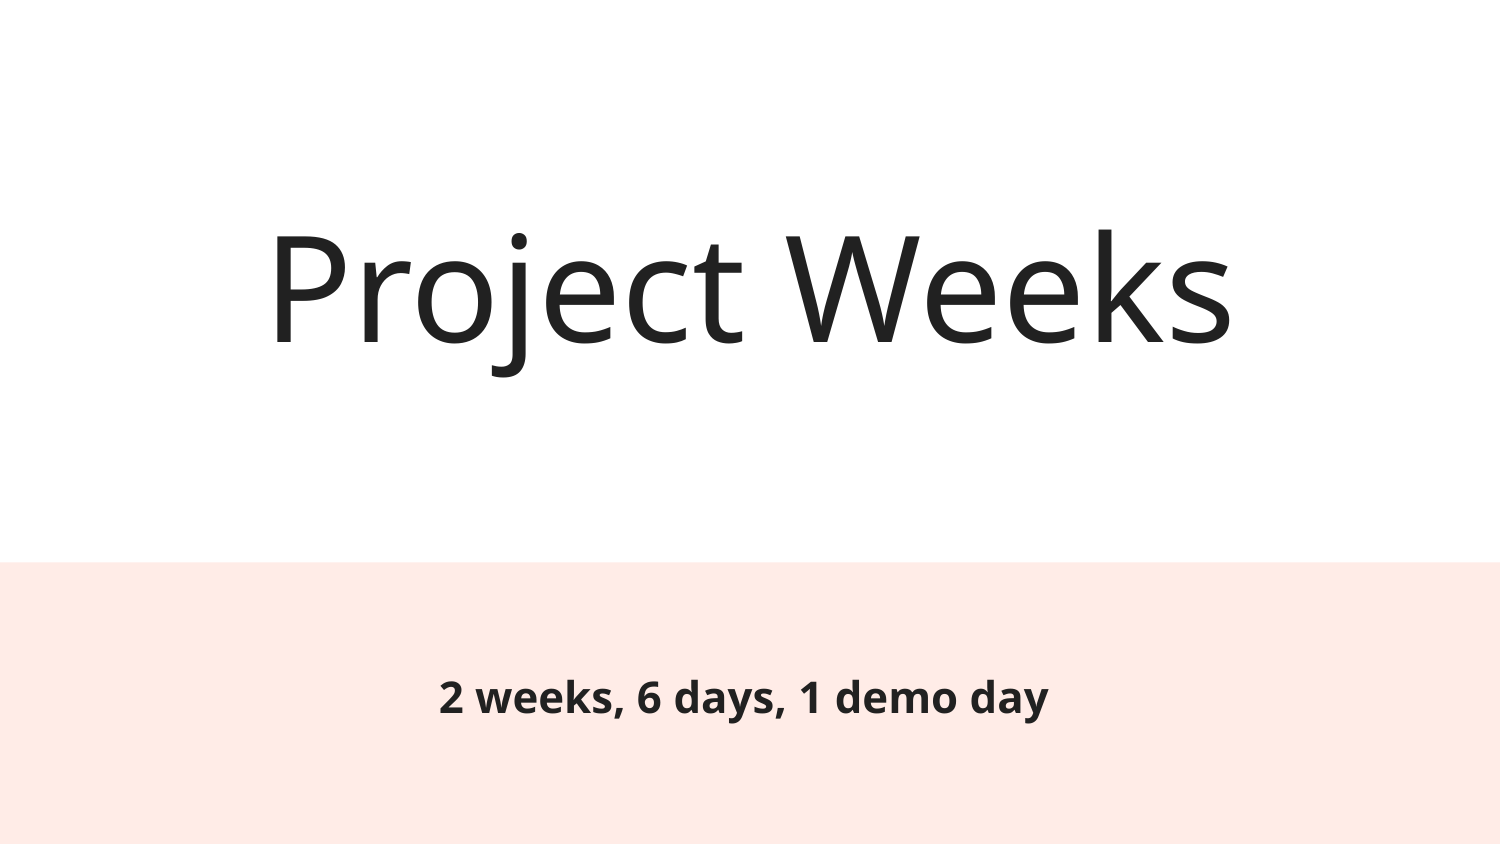

# Project Weeks
2 weeks, 6 days, 1 demo day